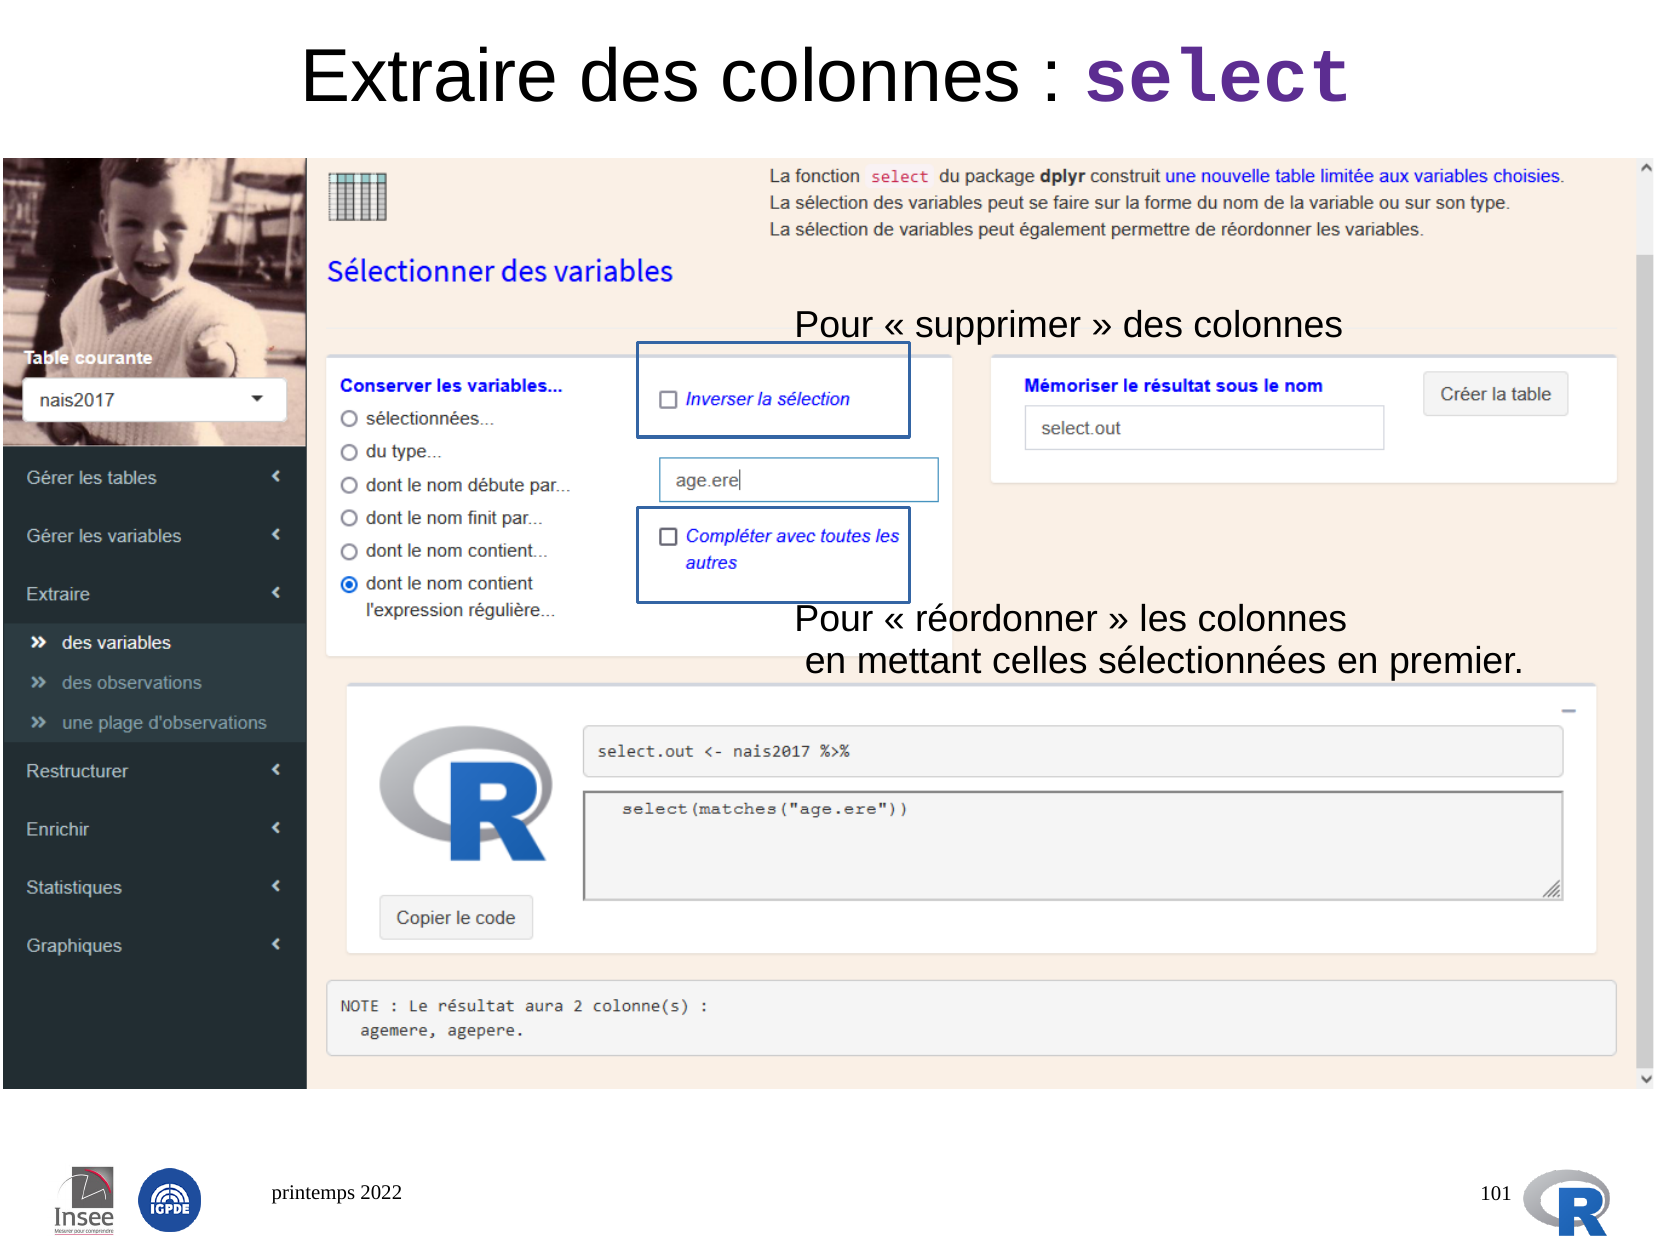

# Extraire des colonnes : select
Pour « supprimer » des colonnes
Pour « réordonner » les colonnes
 en mettant celles sélectionnées en premier.
printemps 2022
101